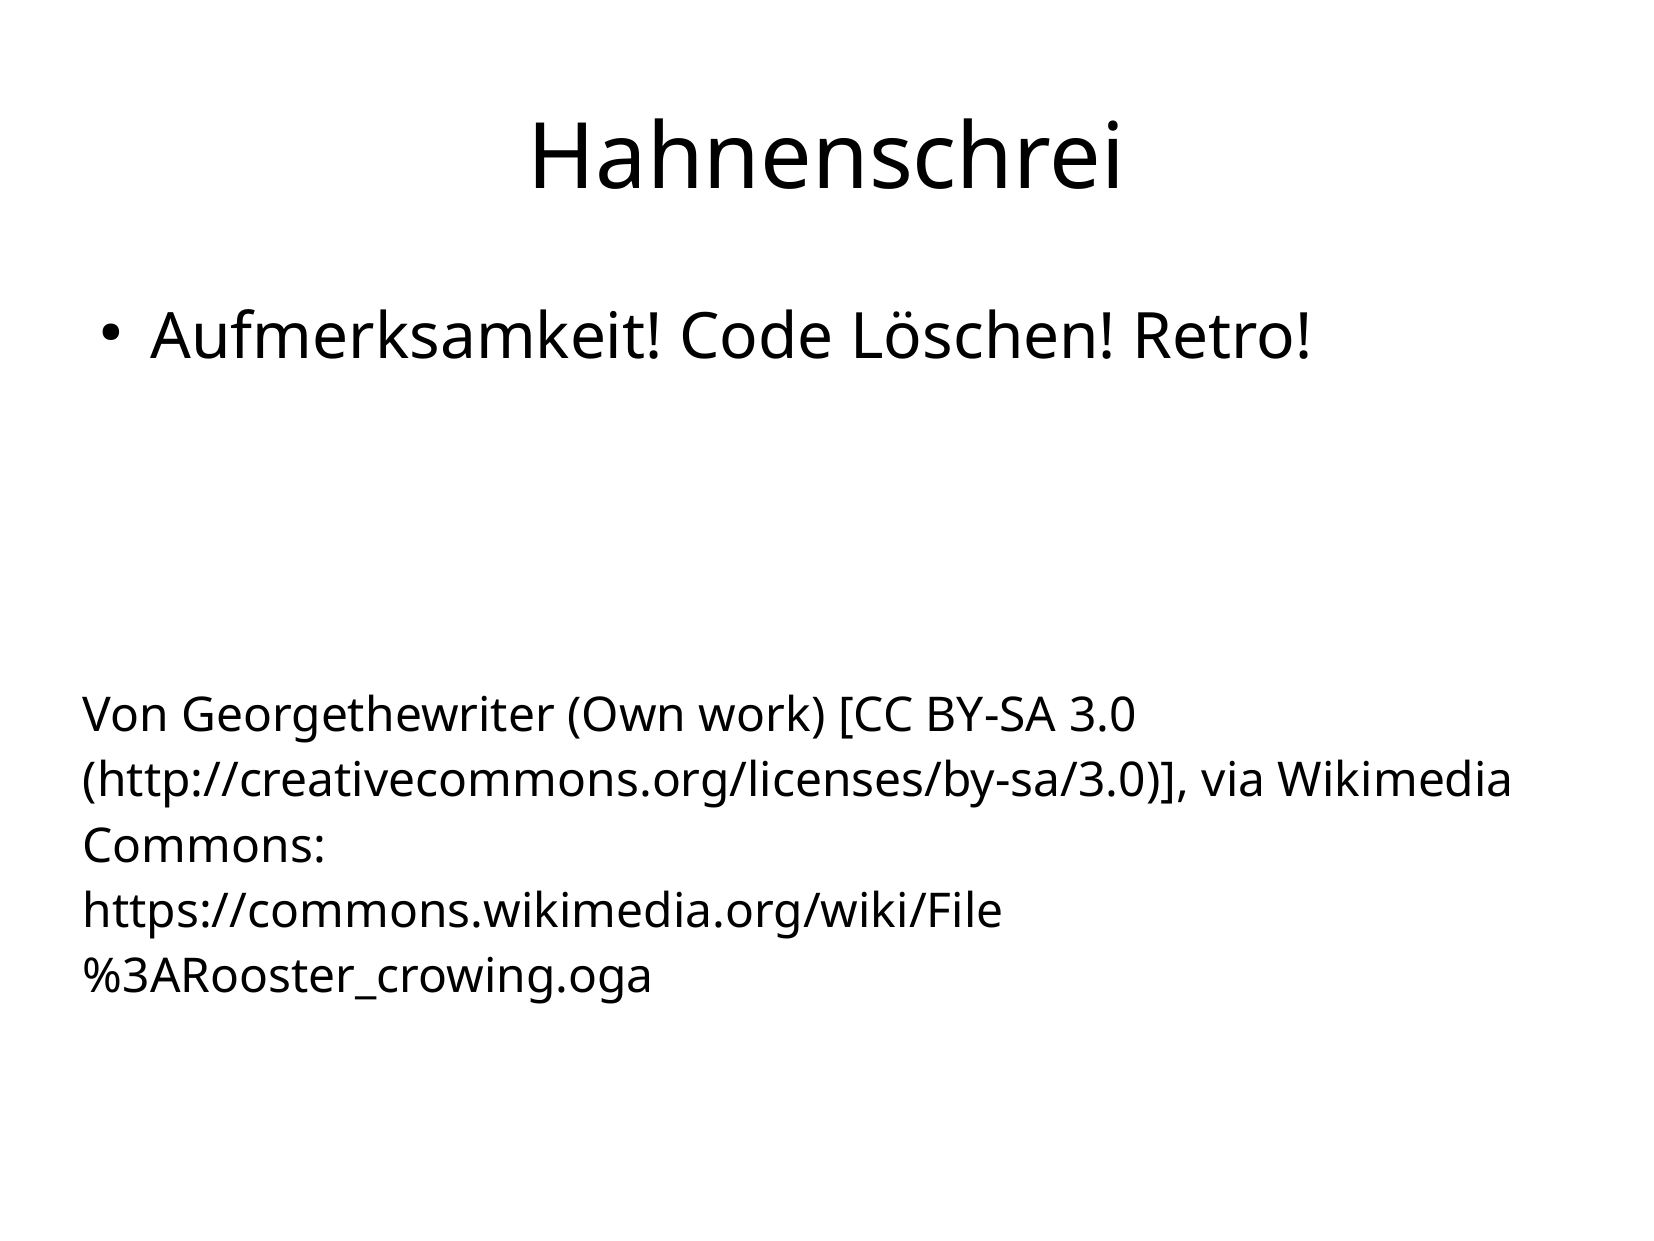

# Hahnenschrei
Aufmerksamkeit! Code Löschen! Retro!
Von Georgethewriter (Own work) [CC BY-SA 3.0 (http://creativecommons.org/licenses/by-sa/3.0)], via Wikimedia Commons:
https://commons.wikimedia.org/wiki/File%3ARooster_crowing.oga